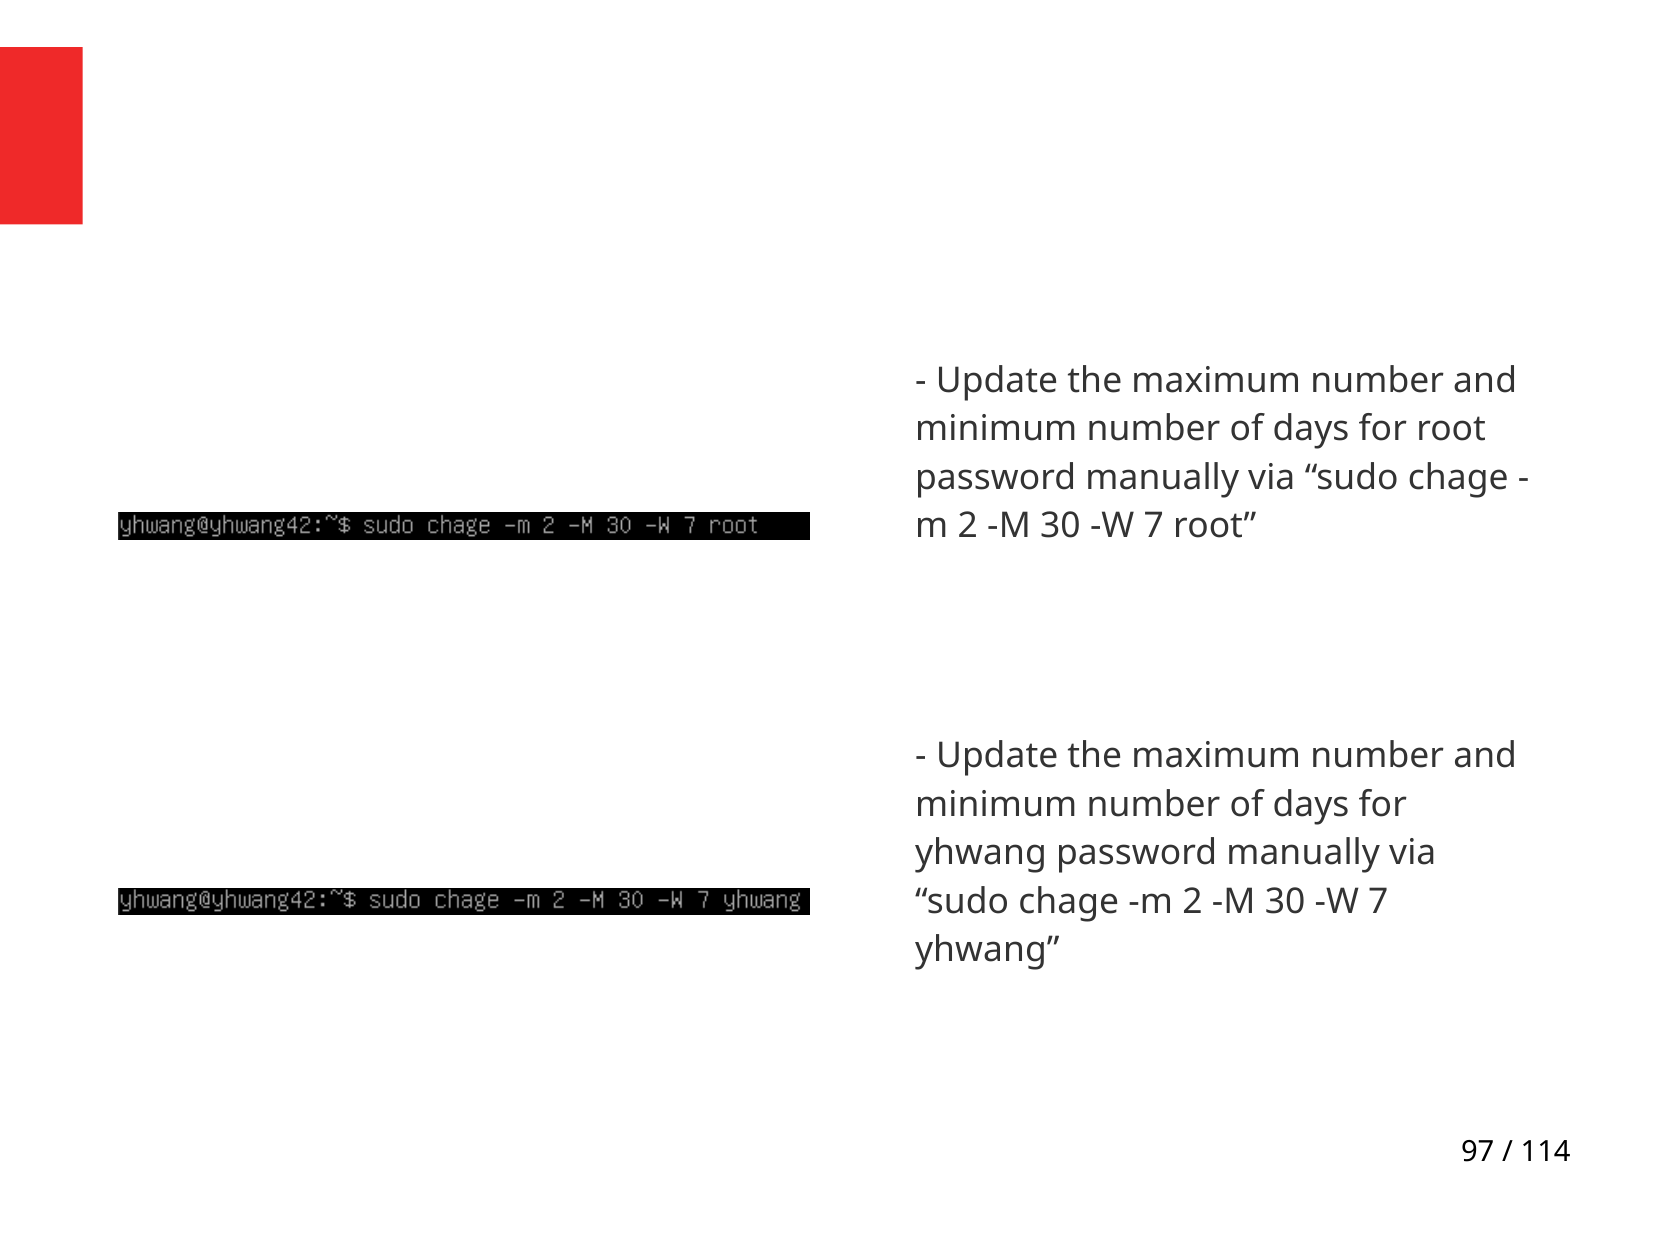

# - Update the maximum number and minimum number of days for root password manually via “sudo chage -m 2 -M 30 -W 7 root”
- Update the maximum number and minimum number of days for yhwang password manually via “sudo chage -m 2 -M 30 -W 7 yhwang”
97